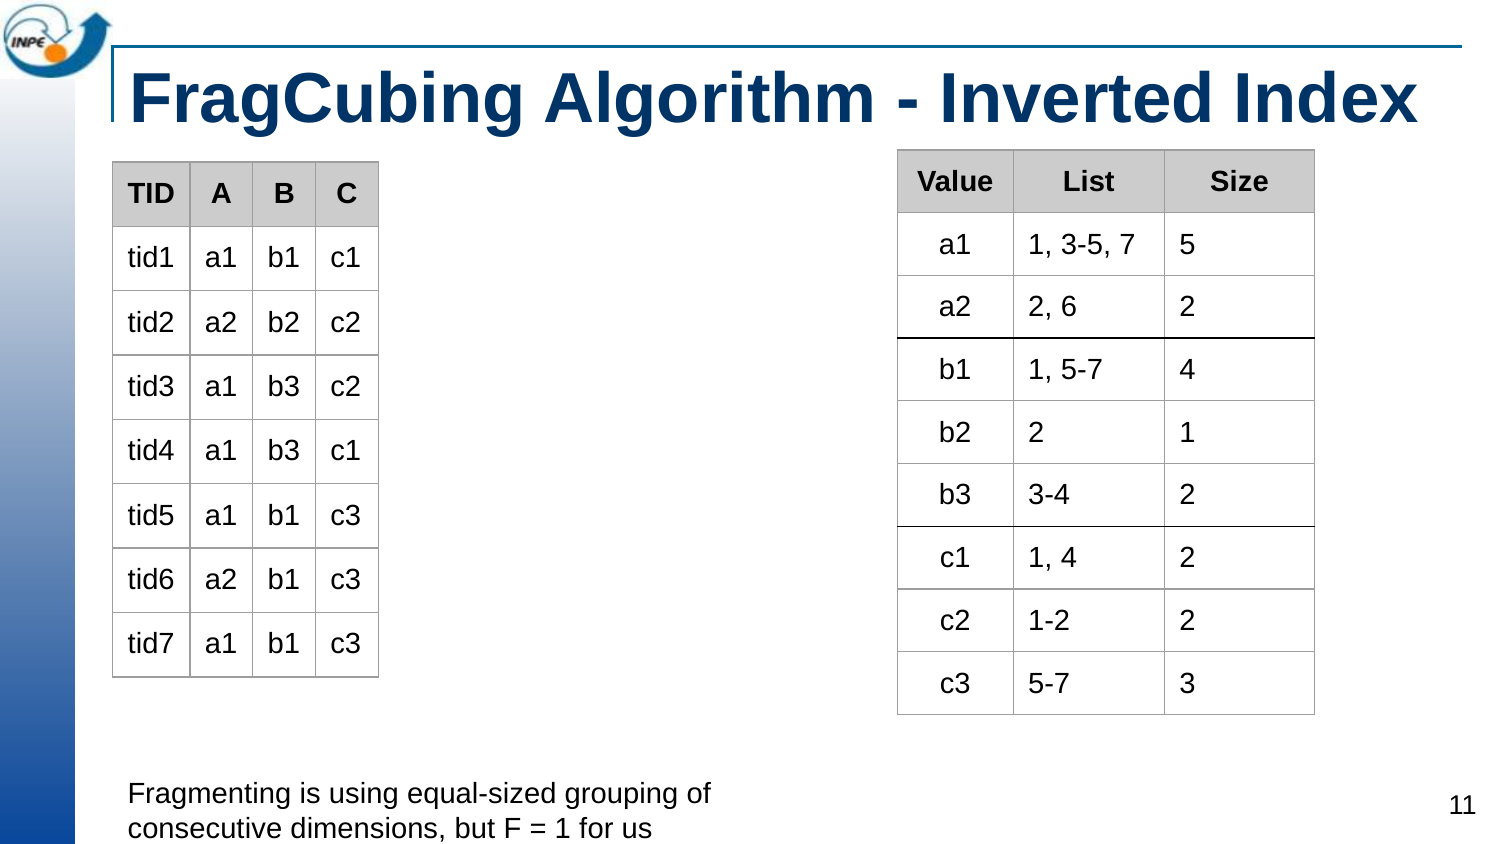

# FragCubing Algorithm - Inverted Index
| Value | List | Size |
| --- | --- | --- |
| a1 | 1, 3-5, 7 | 5 |
| a2 | 2, 6 | 2 |
| b1 | 1, 5-7 | 4 |
| b2 | 2 | 1 |
| b3 | 3-4 | 2 |
| c1 | 1, 4 | 2 |
| c2 | 1-2 | 2 |
| c3 | 5-7 | 3 |
| TID | A | B | C |
| --- | --- | --- | --- |
| tid1 | a1 | b1 | c1 |
| tid2 | a2 | b2 | c2 |
| tid3 | a1 | b3 | c2 |
| tid4 | a1 | b3 | c1 |
| tid5 | a1 | b1 | c3 |
| tid6 | a2 | b1 | c3 |
| tid7 | a1 | b1 | c3 |
Fragmenting is using equal-sized grouping of consecutive dimensions, but F = 1 for us